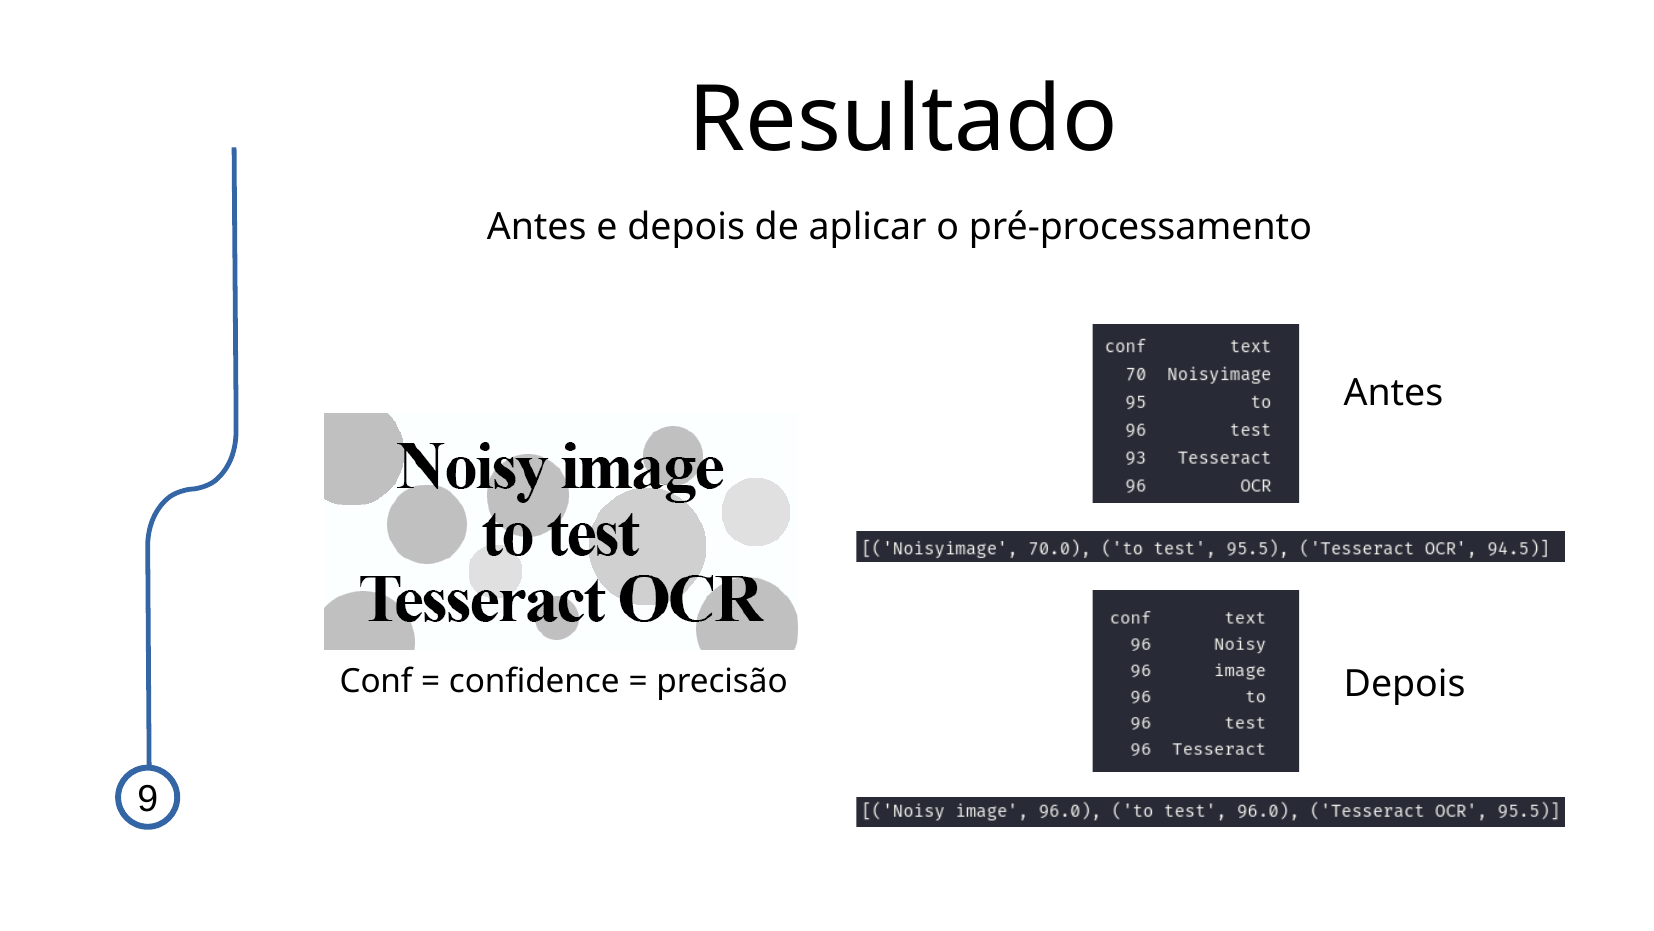

# Resultado
Antes e depois de aplicar o pré-processamento
Antes
Conf = confidence = precisão
Depois
9